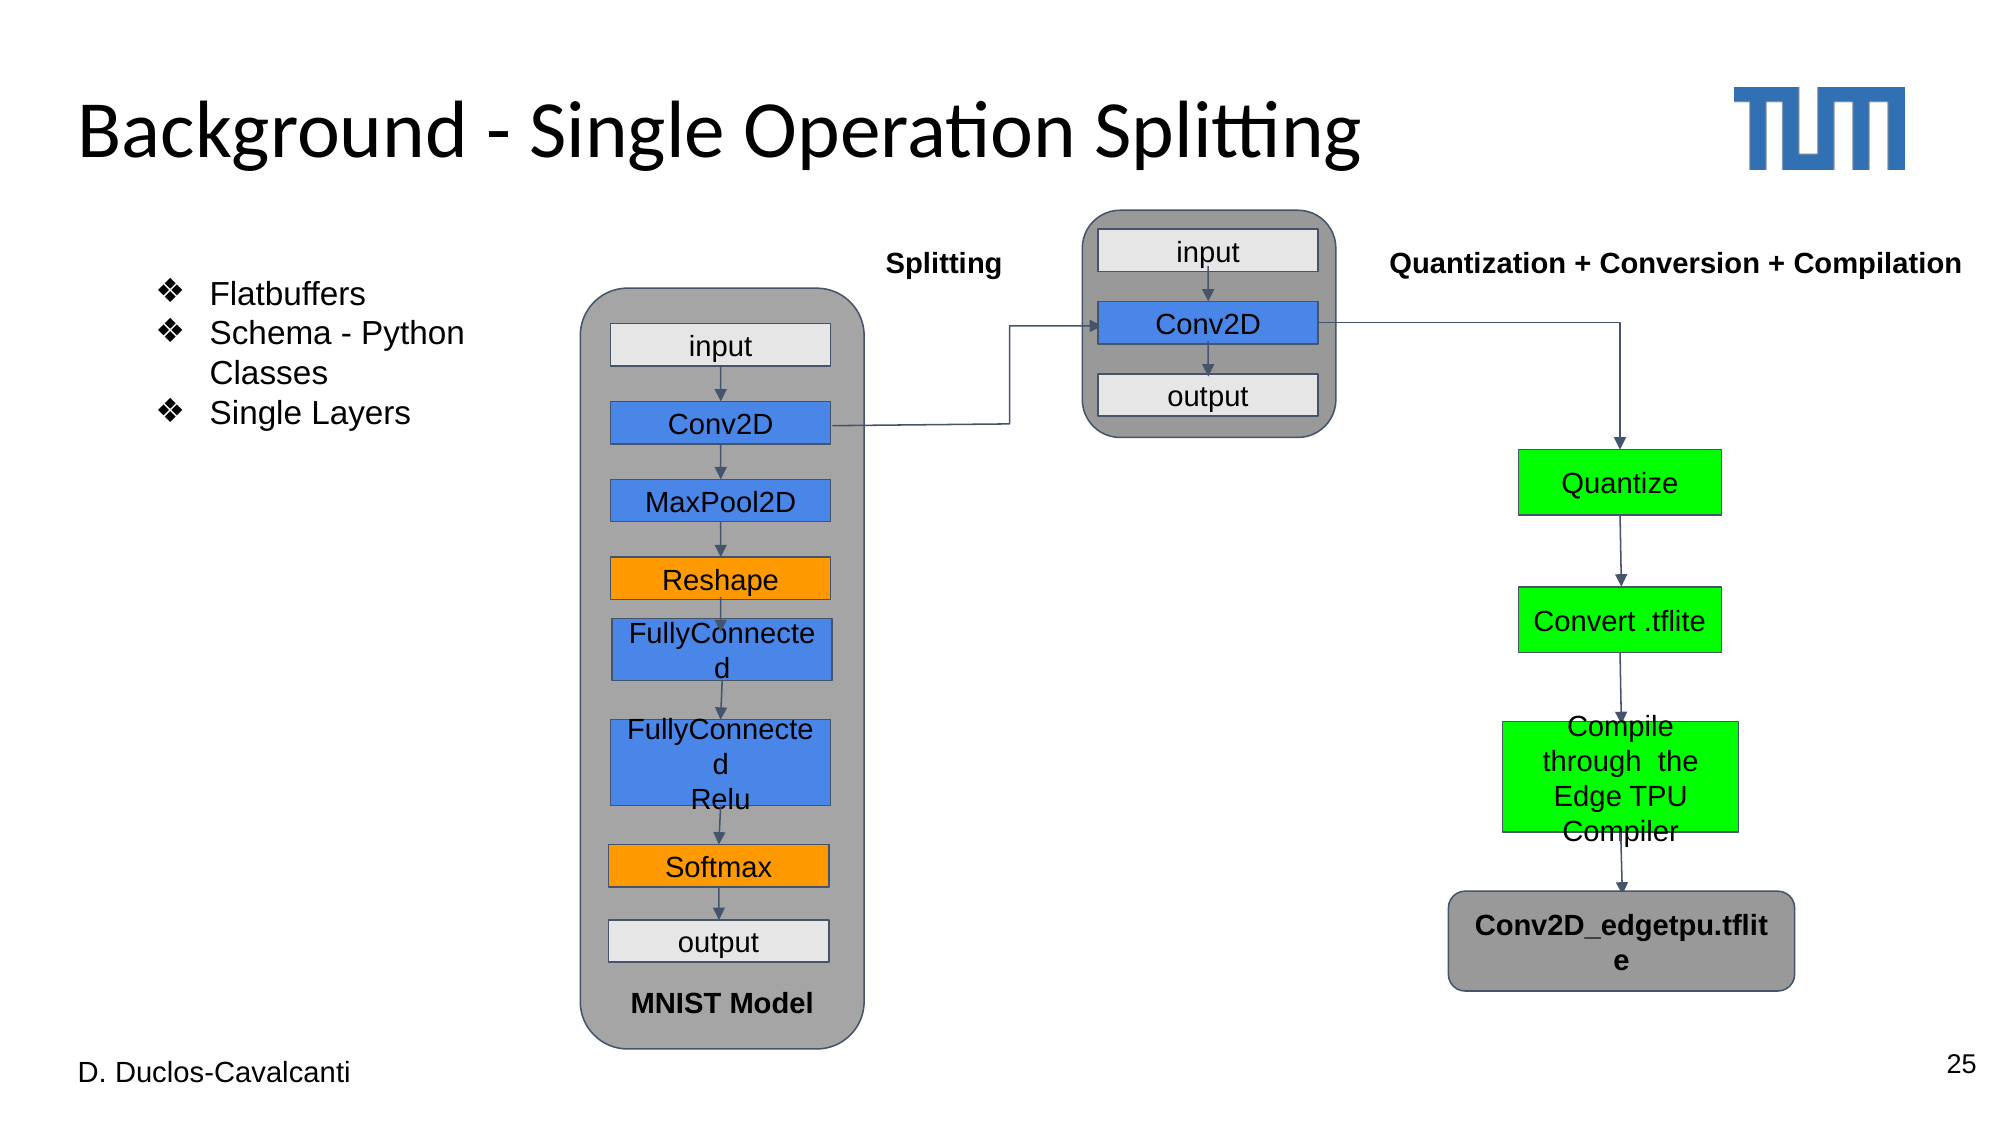

Background - Single Operation Splitting
Splitting
input
Quantization + Conversion + Compilation
Flatbuffers
Schema - Python Classes
Single Layers
Conv2D
input
output
Conv2D
Quantize
MaxPool2D
Reshape
Convert .tflite
FullyConnected
FullyConnected
Relu
Compile through the Edge TPU Compiler
Softmax
Conv2D_edgetpu.tflite
output
MNIST Model
D. Duclos-Cavalcanti